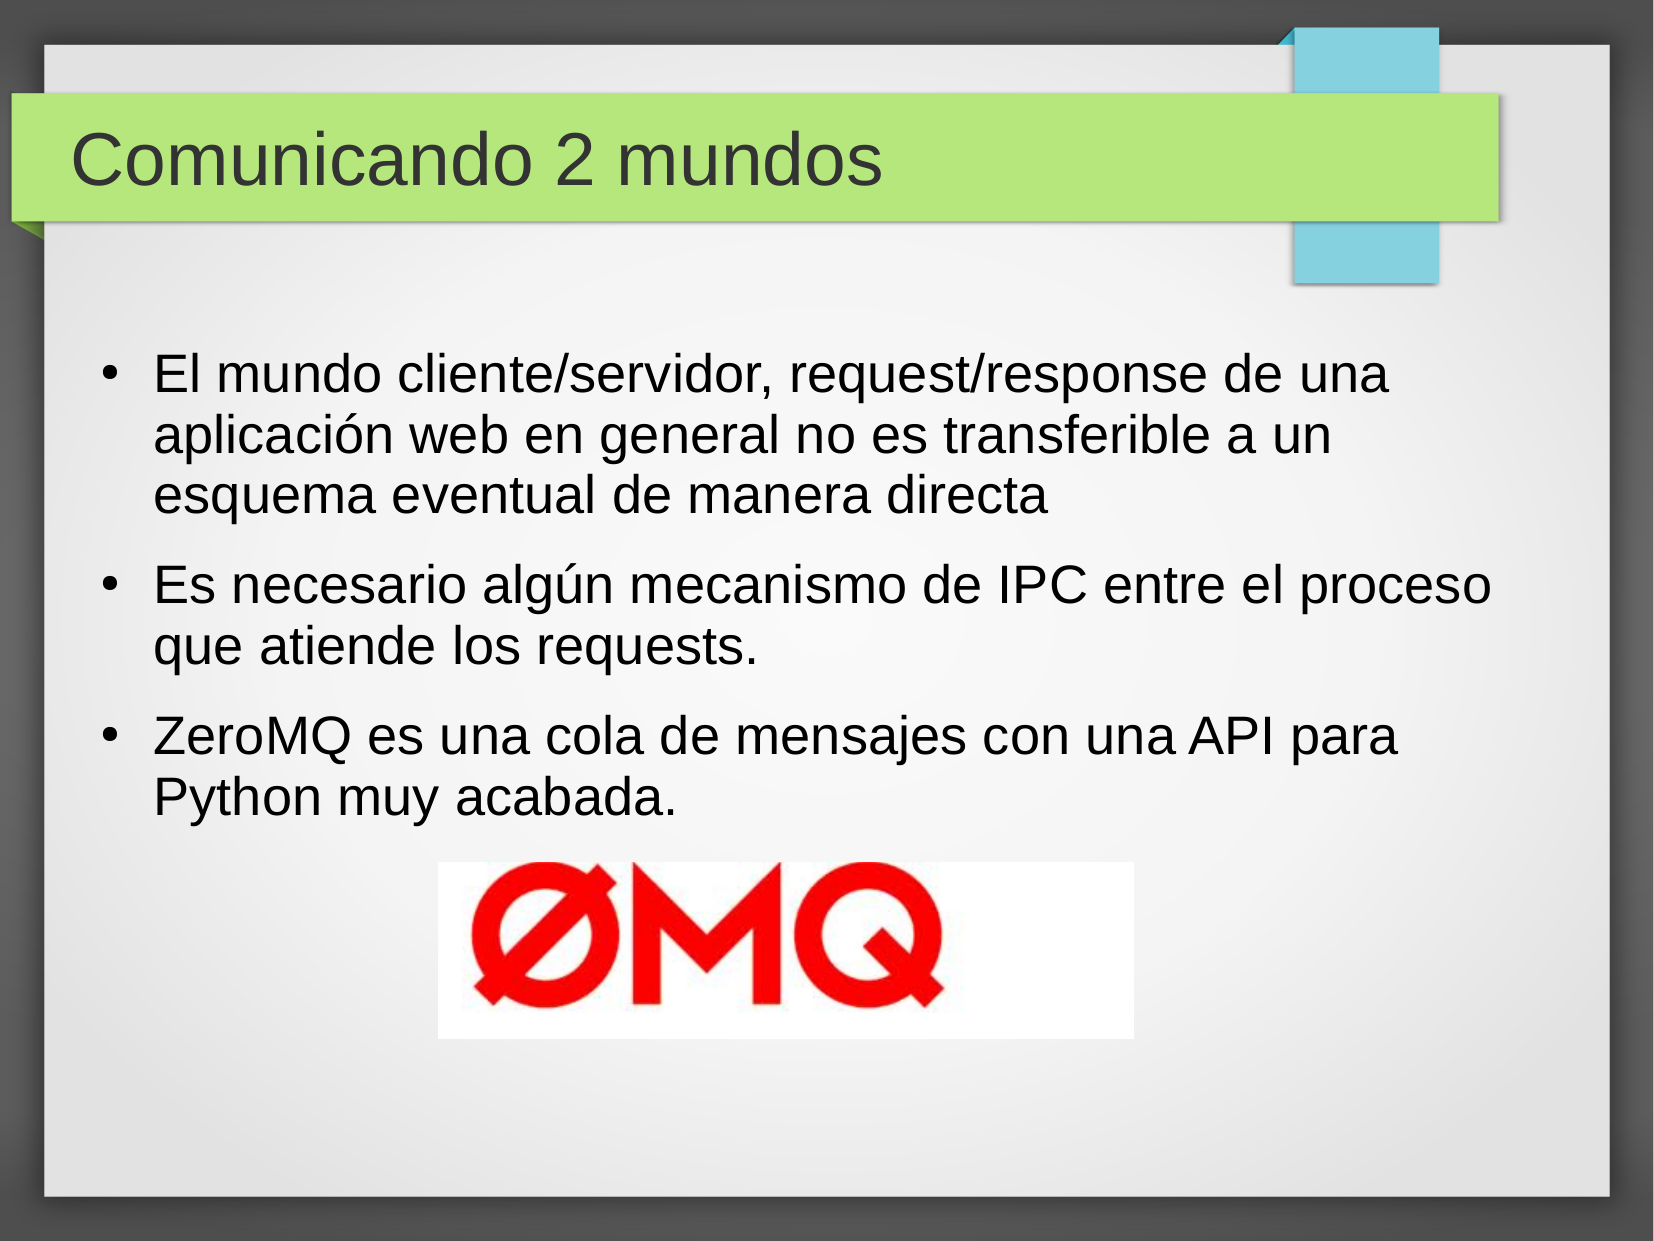

# Comunicando 2 mundos
El mundo cliente/servidor, request/response de una aplicación web en general no es transferible a un esquema eventual de manera directa
Es necesario algún mecanismo de IPC entre el proceso que atiende los requests.
ZeroMQ es una cola de mensajes con una API para Python muy acabada.